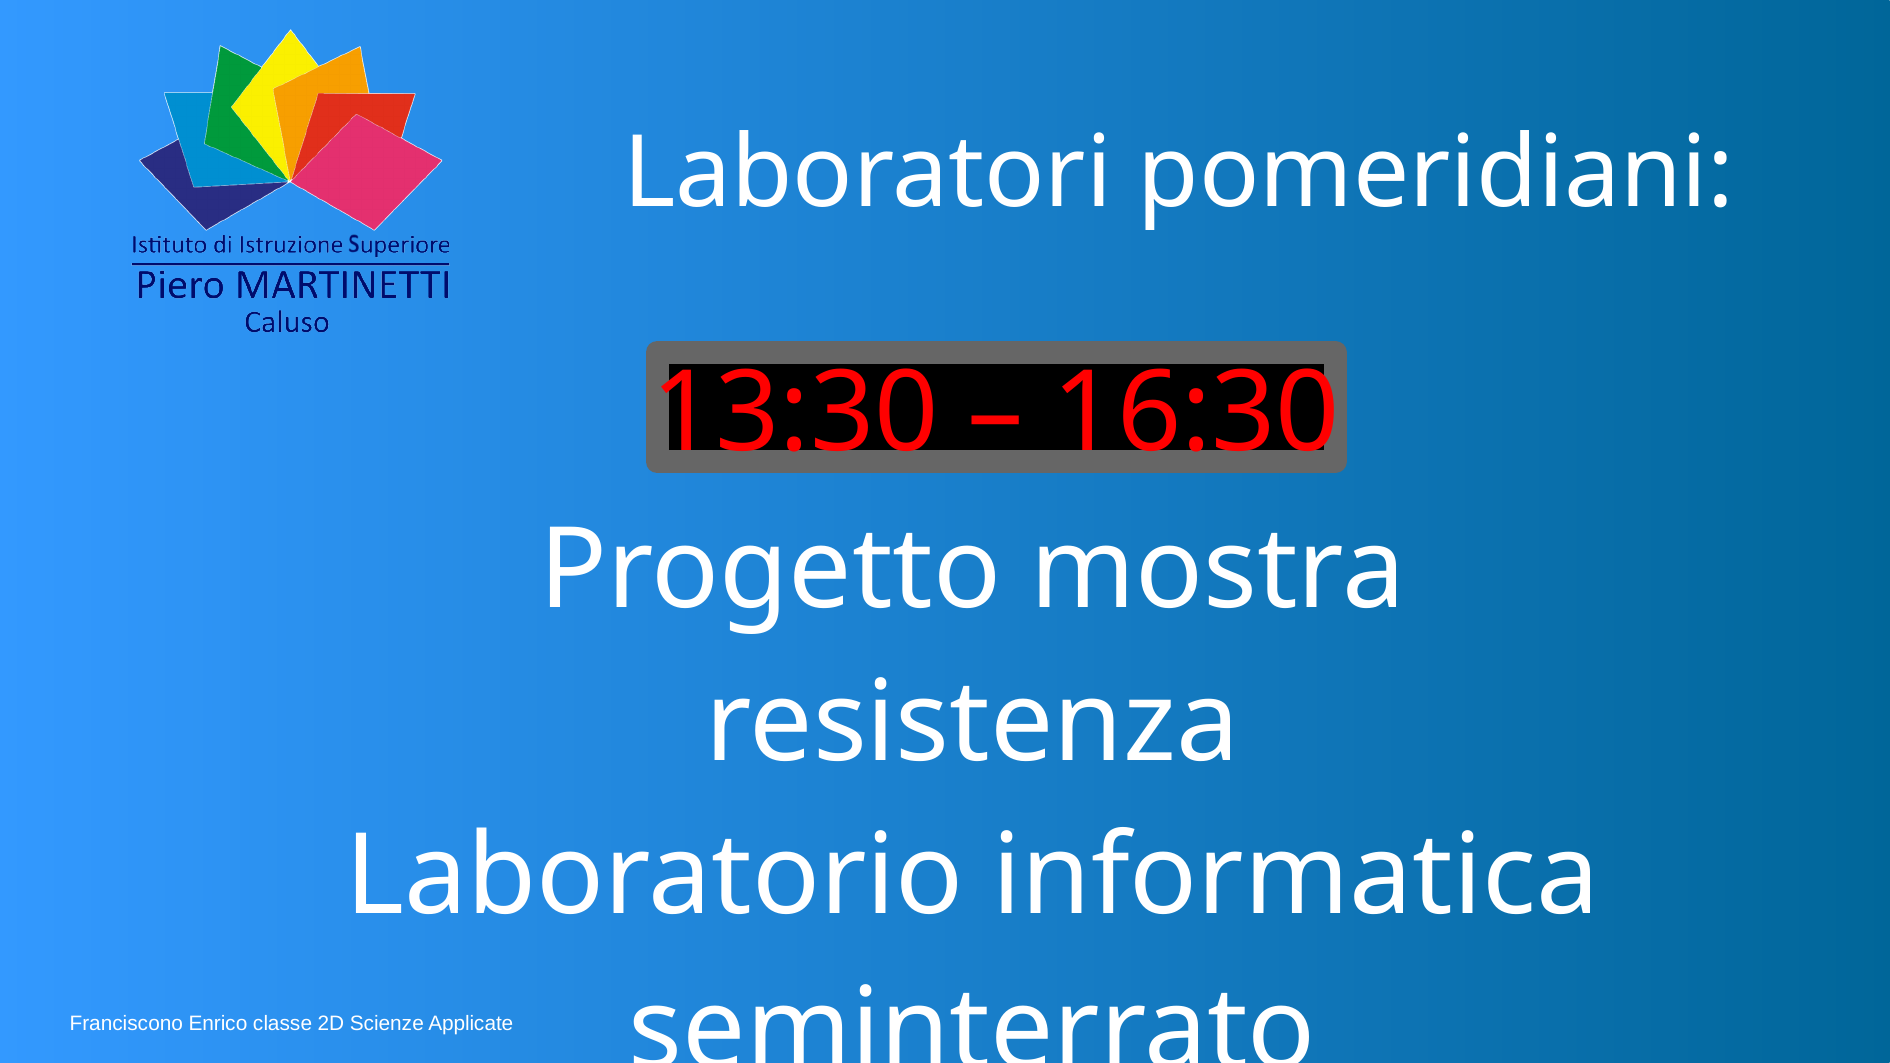

Laboratori pomeridiani:
13:30 – 16:30
Progetto mostra
resistenza
Laboratorio informatica
seminterrato
Franciscono Enrico classe 2D Scienze Applicate